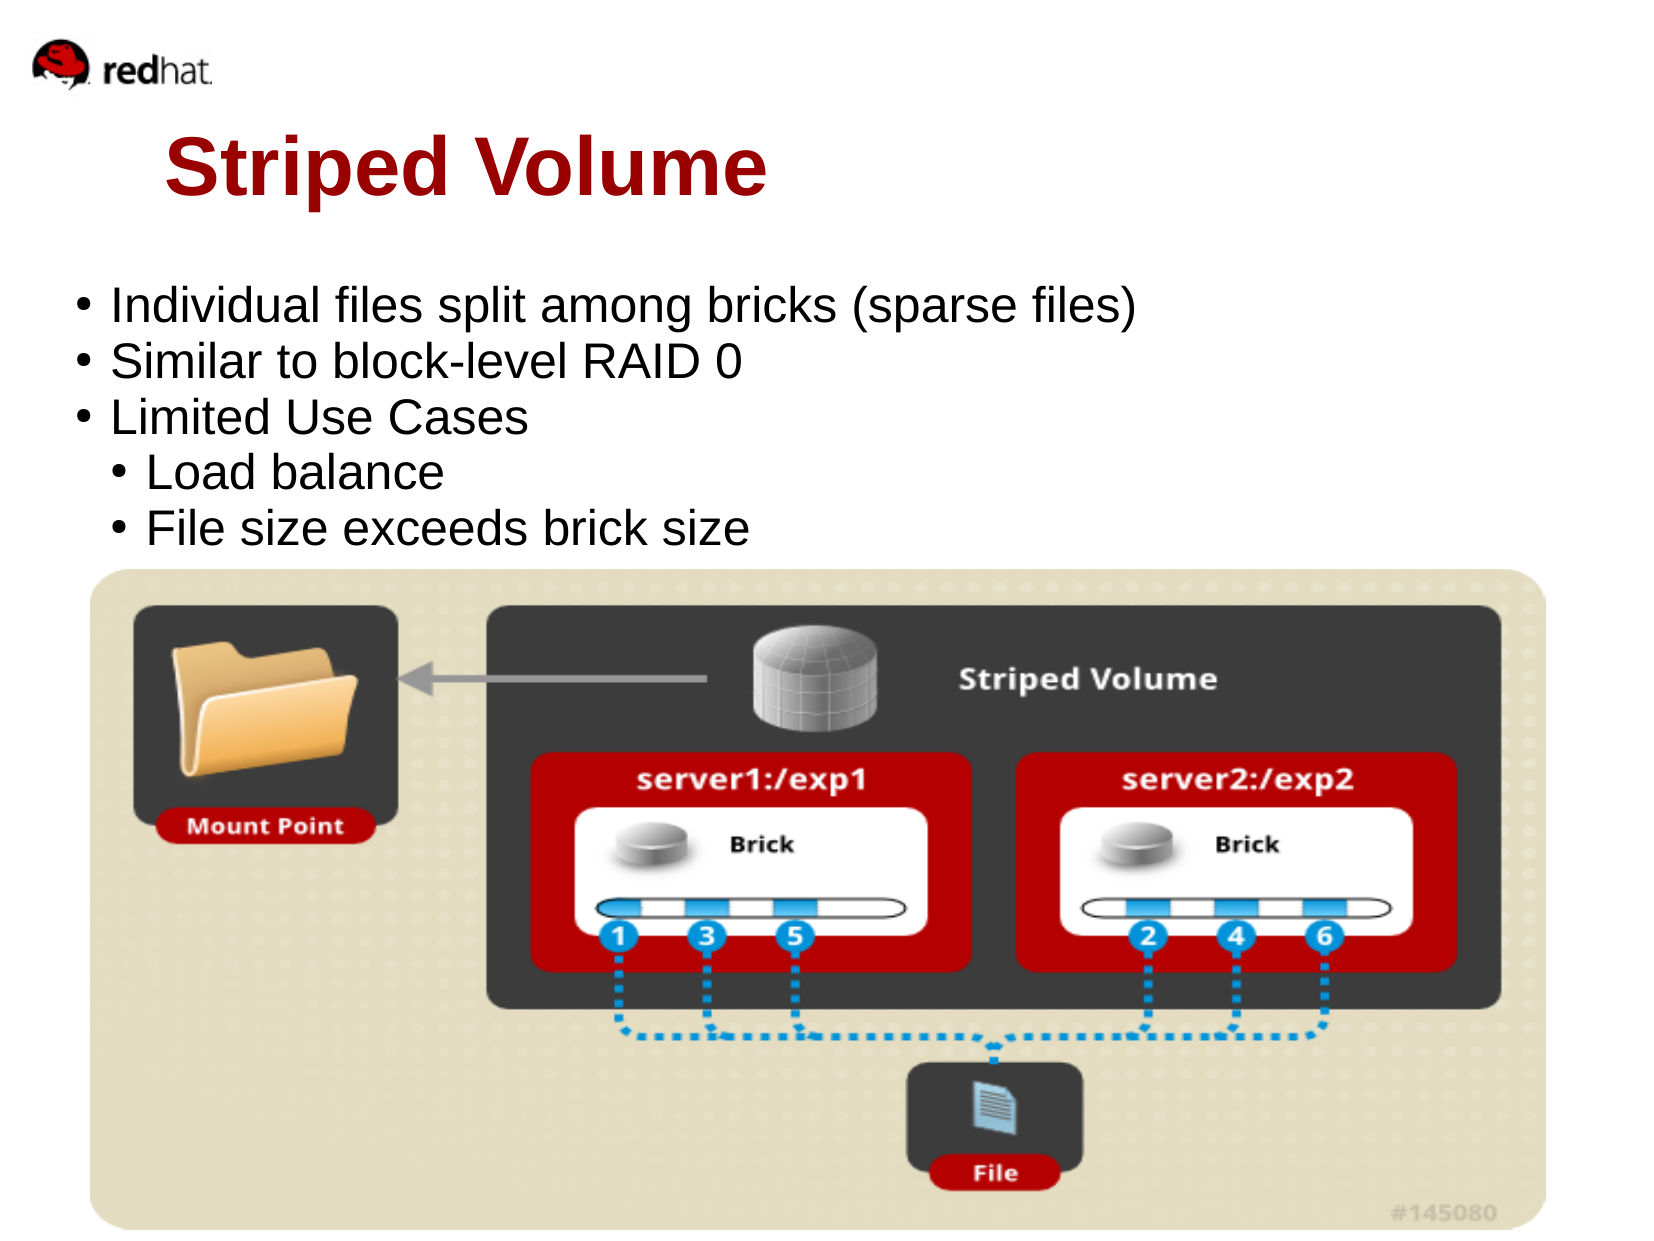

Striped Volume
Individual files split among bricks (sparse files)
Similar to block-level RAID 0
Limited Use Cases
Load balance
File size exceeds brick size